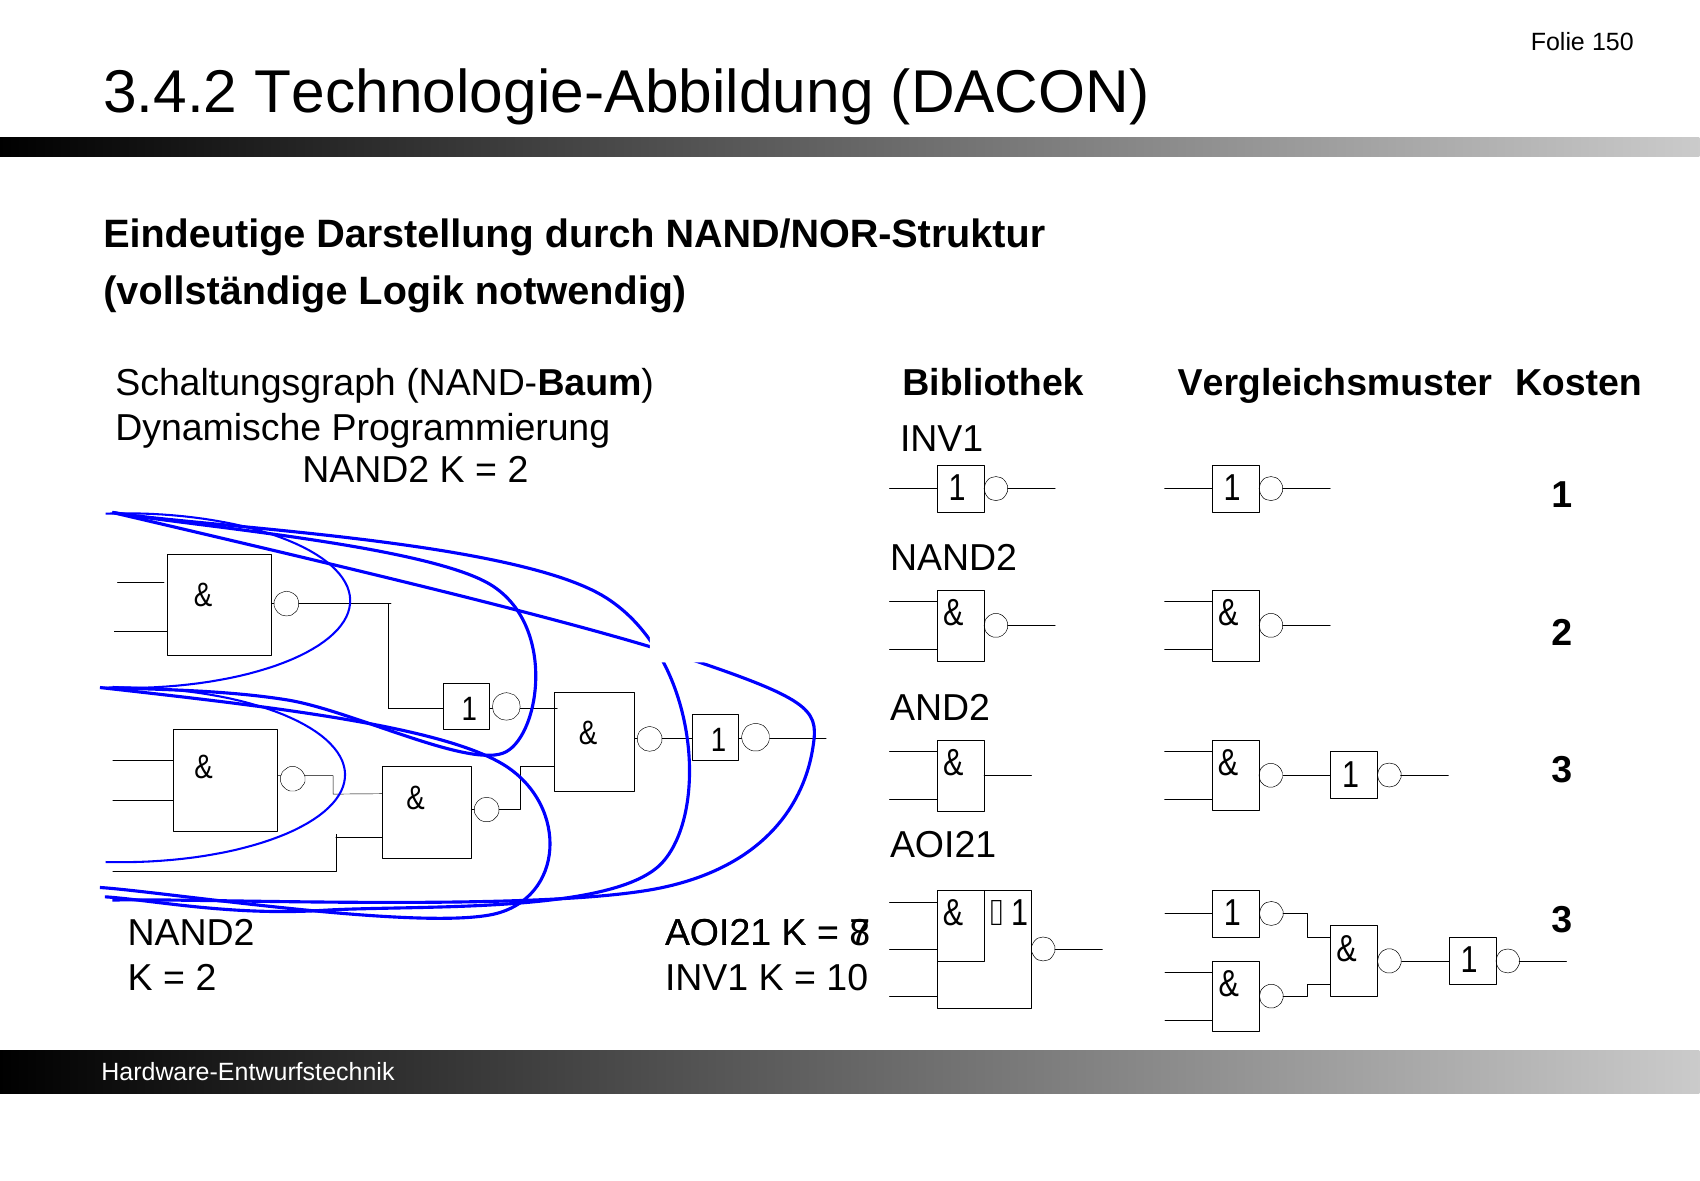

# 3.4.2 Technologie-Abbildung (DACON)
Eindeutige Darstellung durch NAND/NOR-Struktur
(vollständige Logik notwendig)
Schaltungsgraph (NAND-Baum)
Dynamische Programmierung
Bibliothek
Vergleichsmuster
Kosten
INV1
NAND2 K = 2
AND2 K = 3
INV1 K = 3
AND2 K = 3
1
NAND2
NAND2
Kosten = 9
2
AND2
3
AOI21
3
NAND2
K = 2
AOI21 K = 8
INV1 K = 10
AOI21 K = 7
NAND2 K = 4